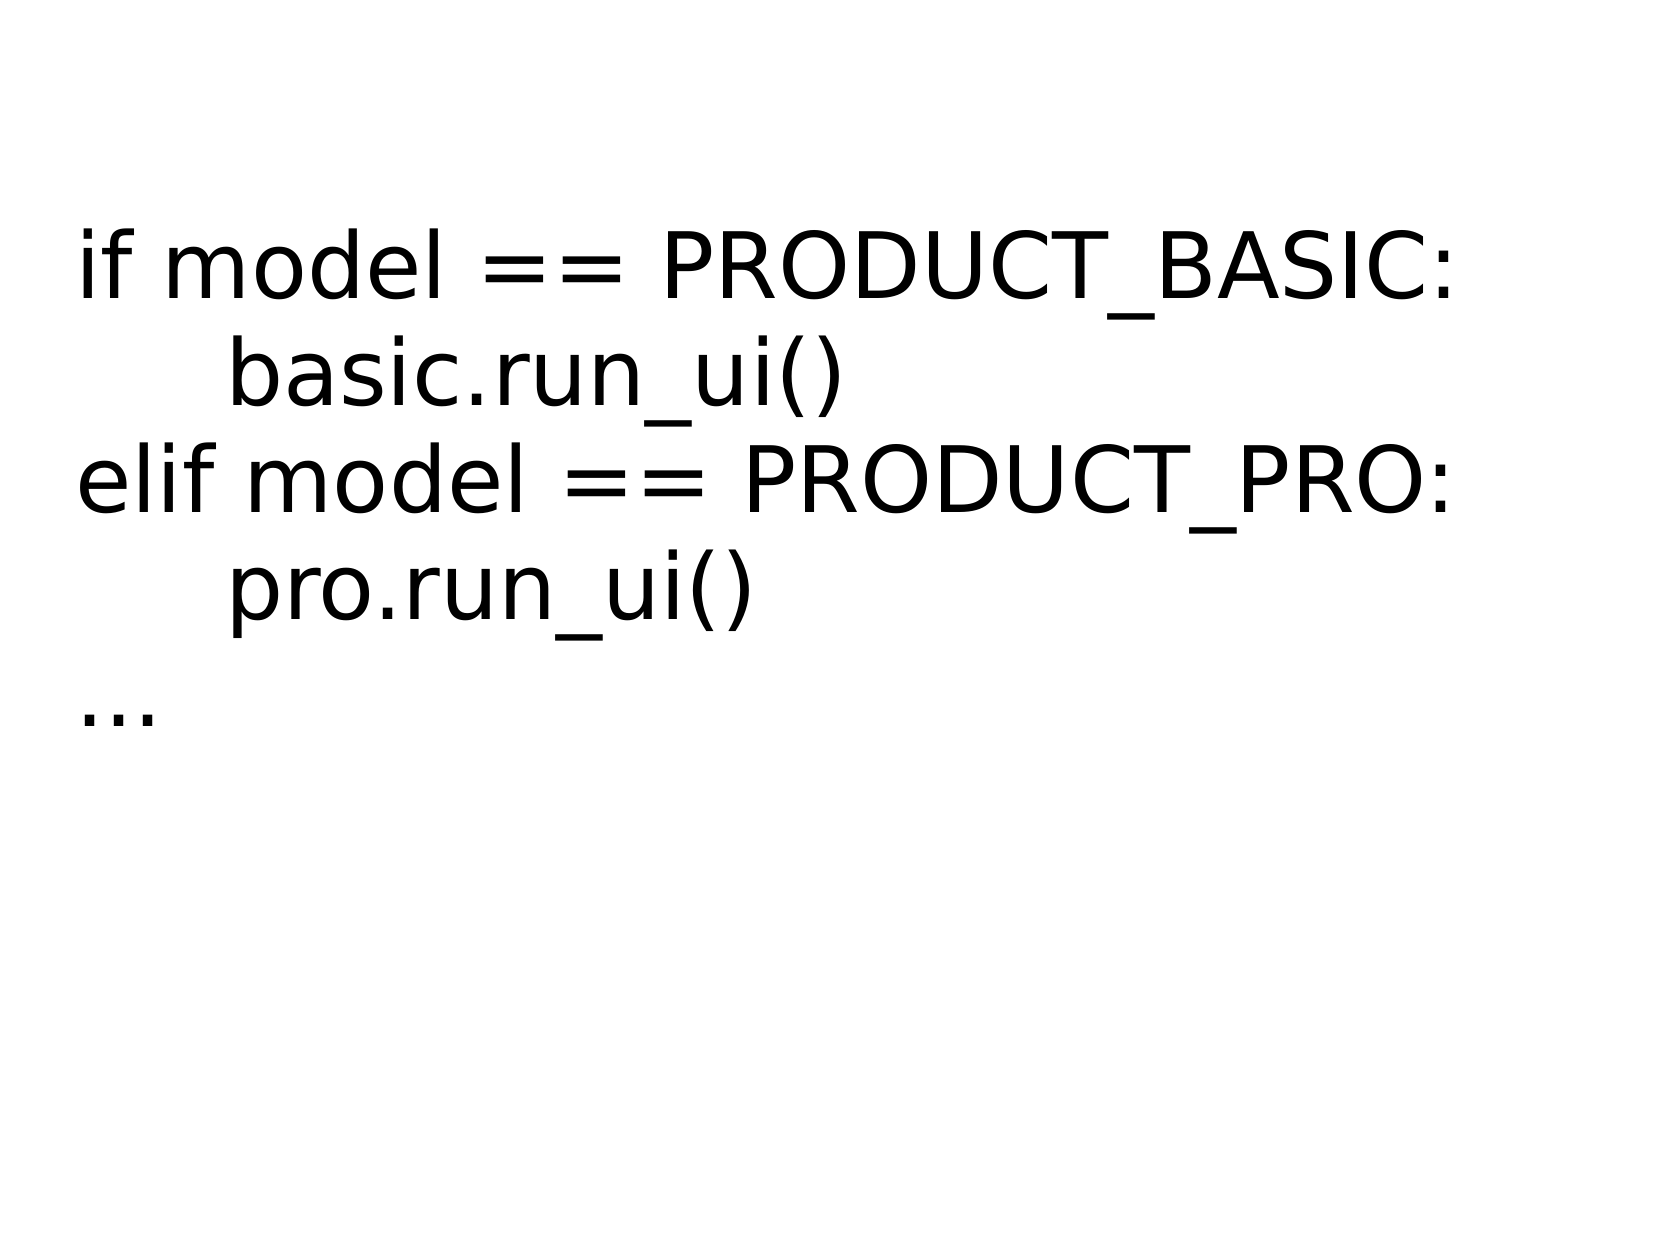

# if model == PRODUCT_BASIC: basic.run_ui() elif model == PRODUCT_PRO: pro.run_ui() ...